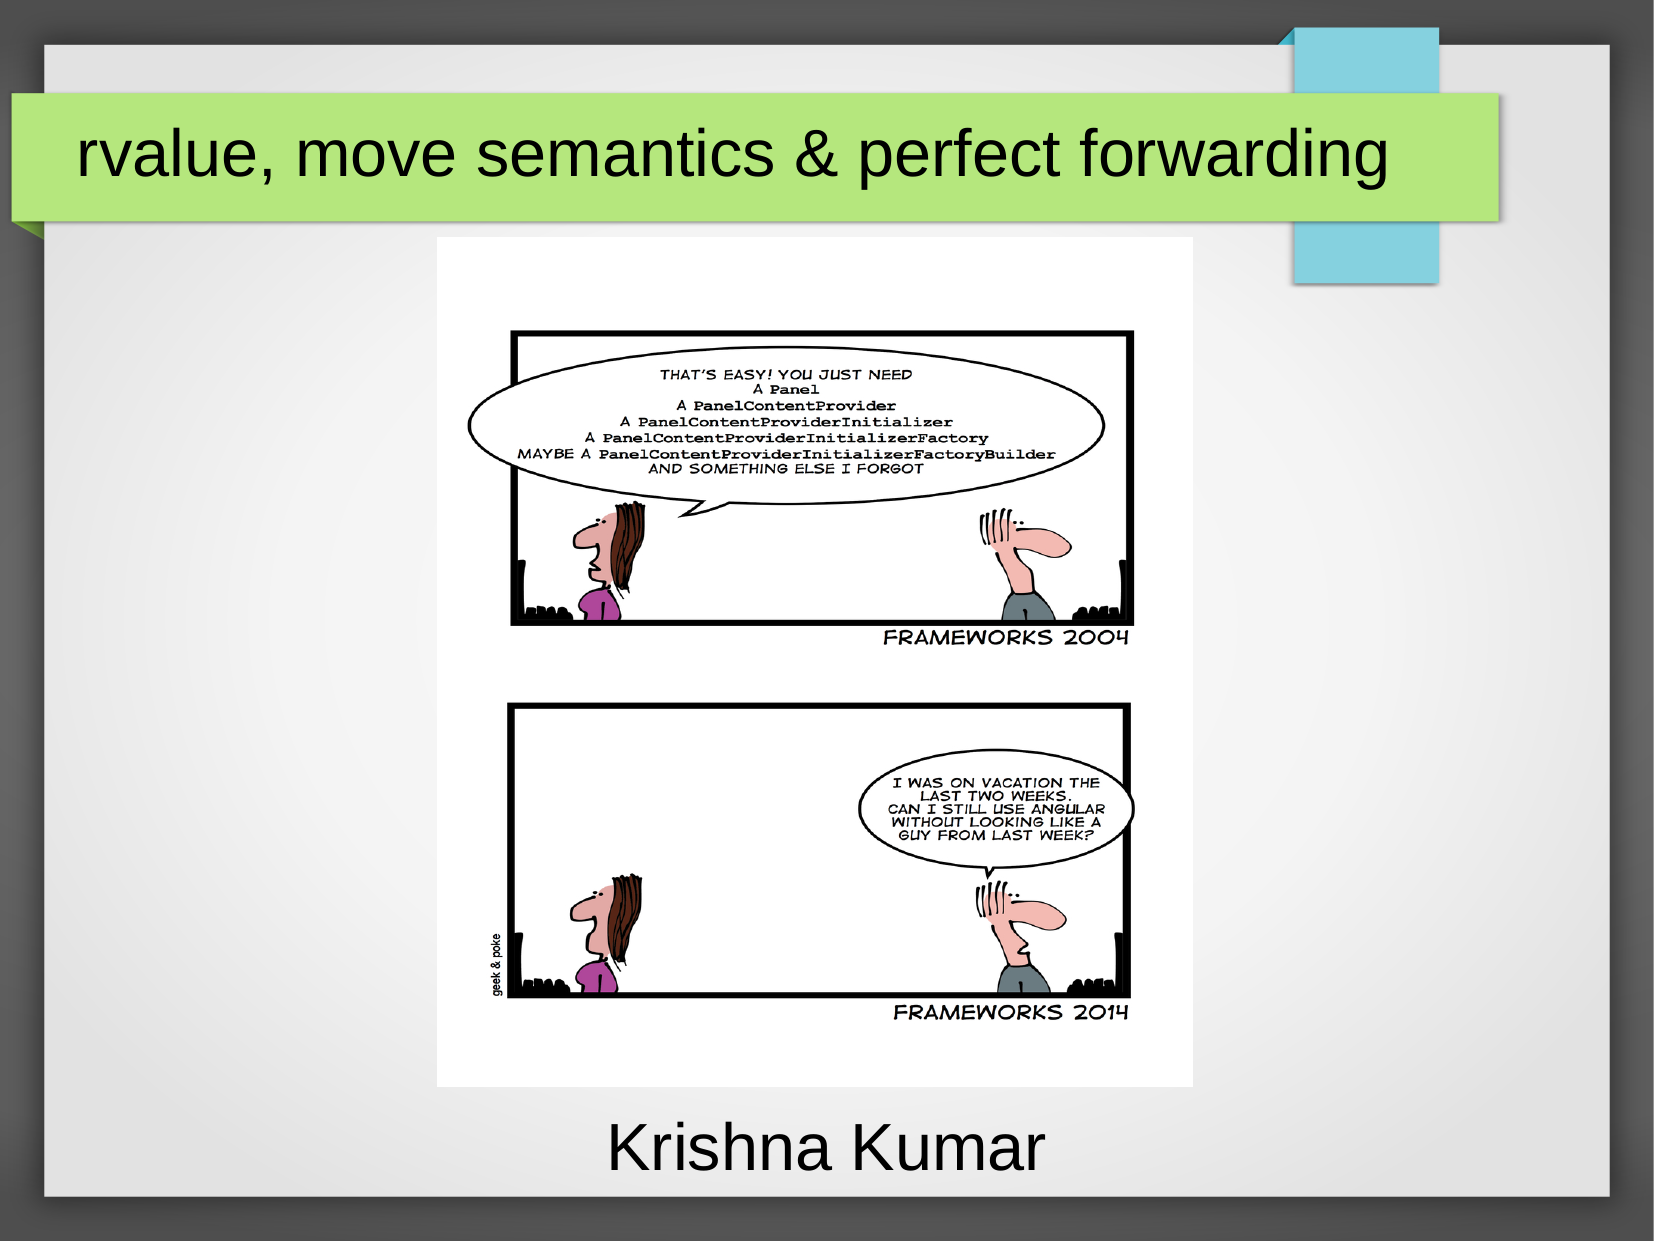

# rvalue, move semantics & perfect forwarding
Krishna Kumar